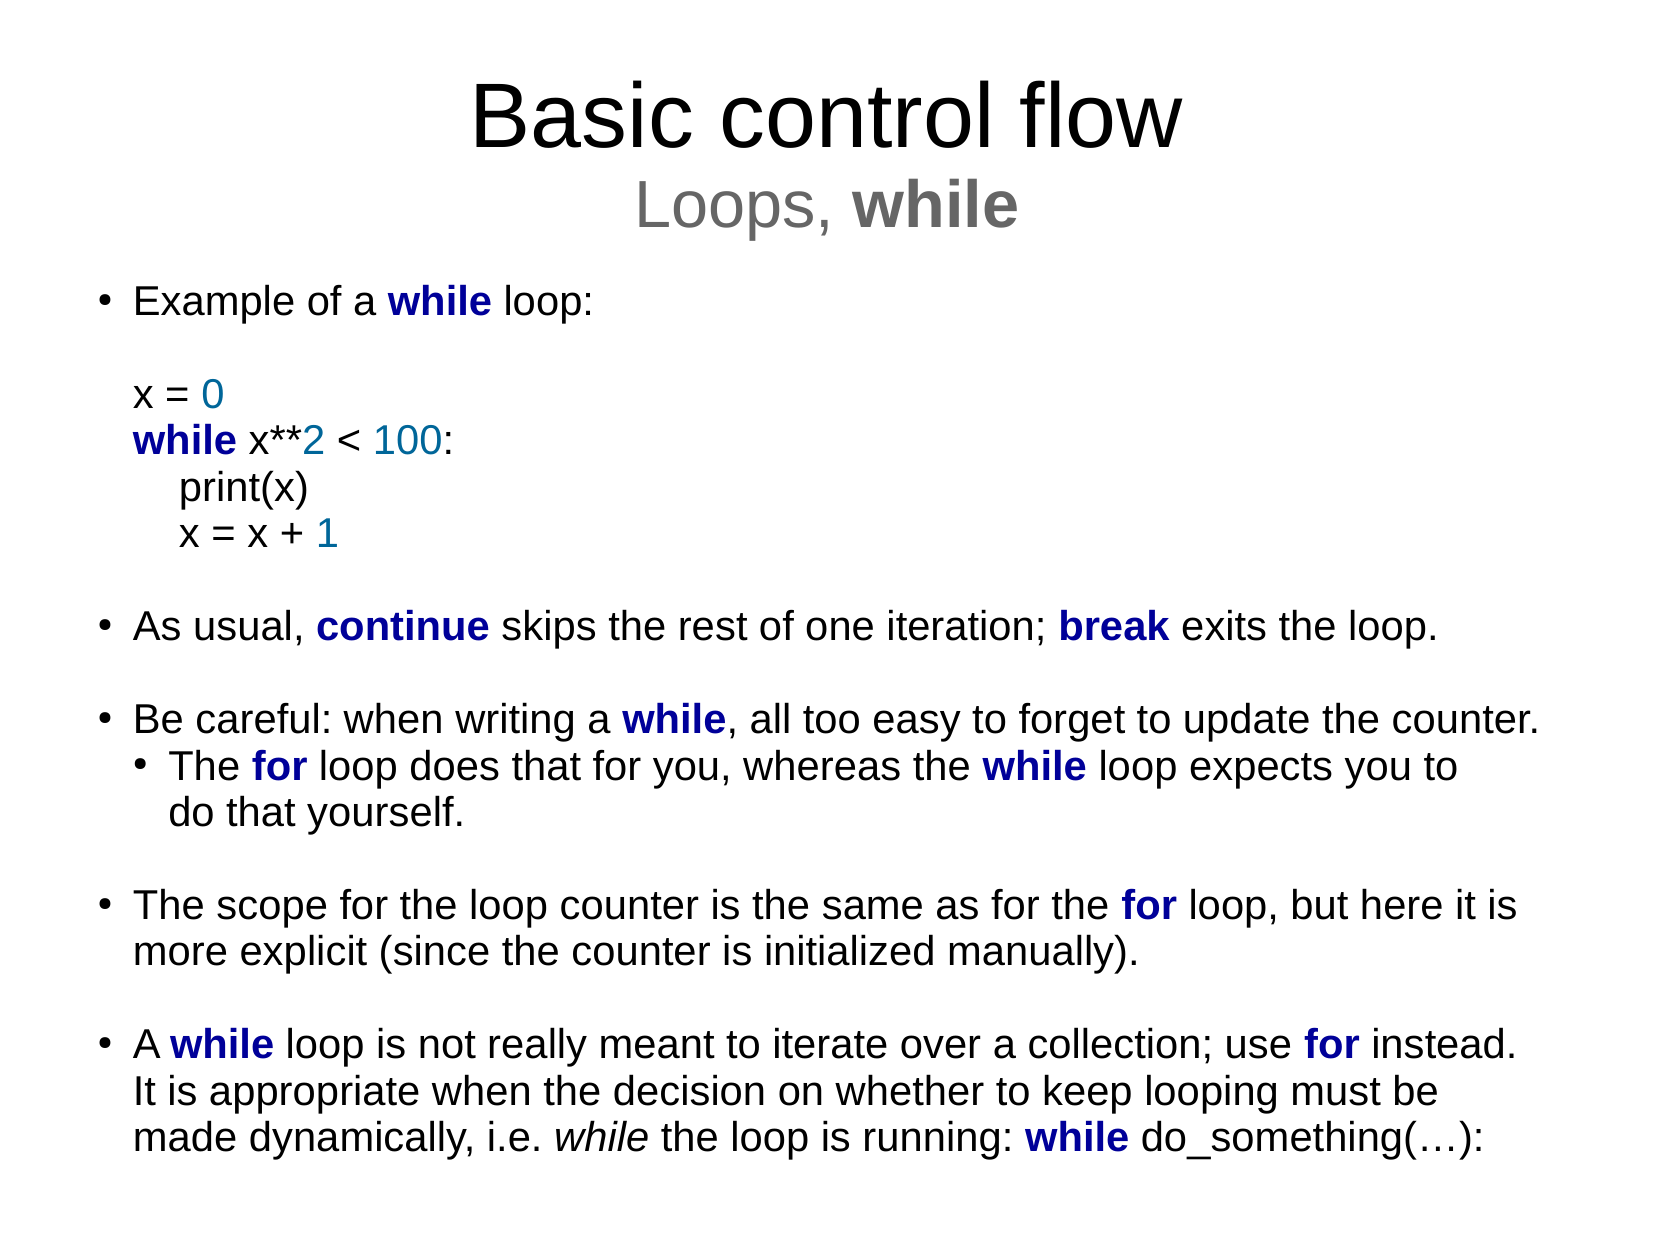

# Basic control flow Loops, while
Example of a while loop:
x = 0
while x**2 < 100:
 print(x)
 x = x + 1
As usual, continue skips the rest of one iteration; break exits the loop.
Be careful: when writing a while, all too easy to forget to update the counter.
The for loop does that for you, whereas the while loop expects you to
do that yourself.
The scope for the loop counter is the same as for the for loop, but here it is more explicit (since the counter is initialized manually).
A while loop is not really meant to iterate over a collection; use for instead.
It is appropriate when the decision on whether to keep looping must be made dynamically, i.e. while the loop is running: while do_something(…):